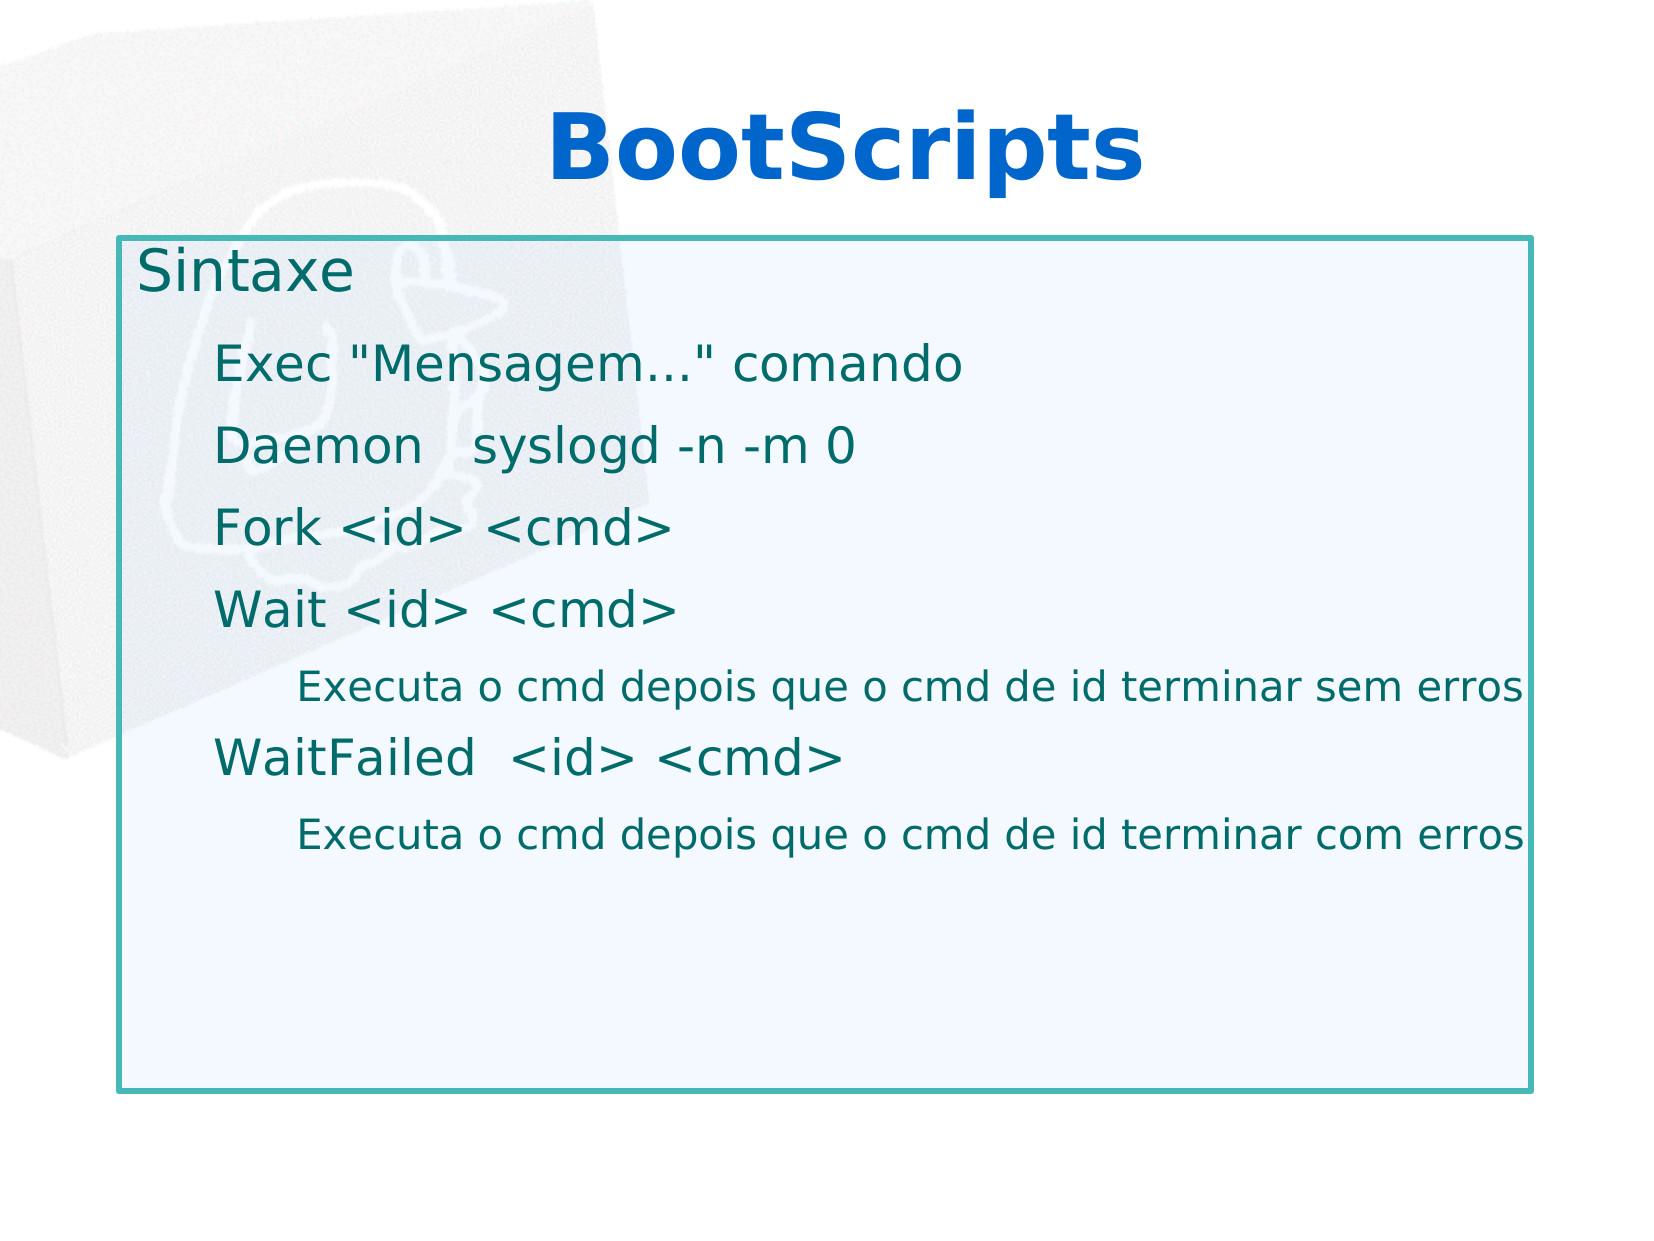

# BootScripts
Sintaxe
Exec "Mensagem..." comando
Daemon syslogd -n -m 0
Fork <id> <cmd>
Wait <id> <cmd>
Executa o cmd depois que o cmd de id terminar sem erros
WaitFailed <id> <cmd>
Executa o cmd depois que o cmd de id terminar com erros